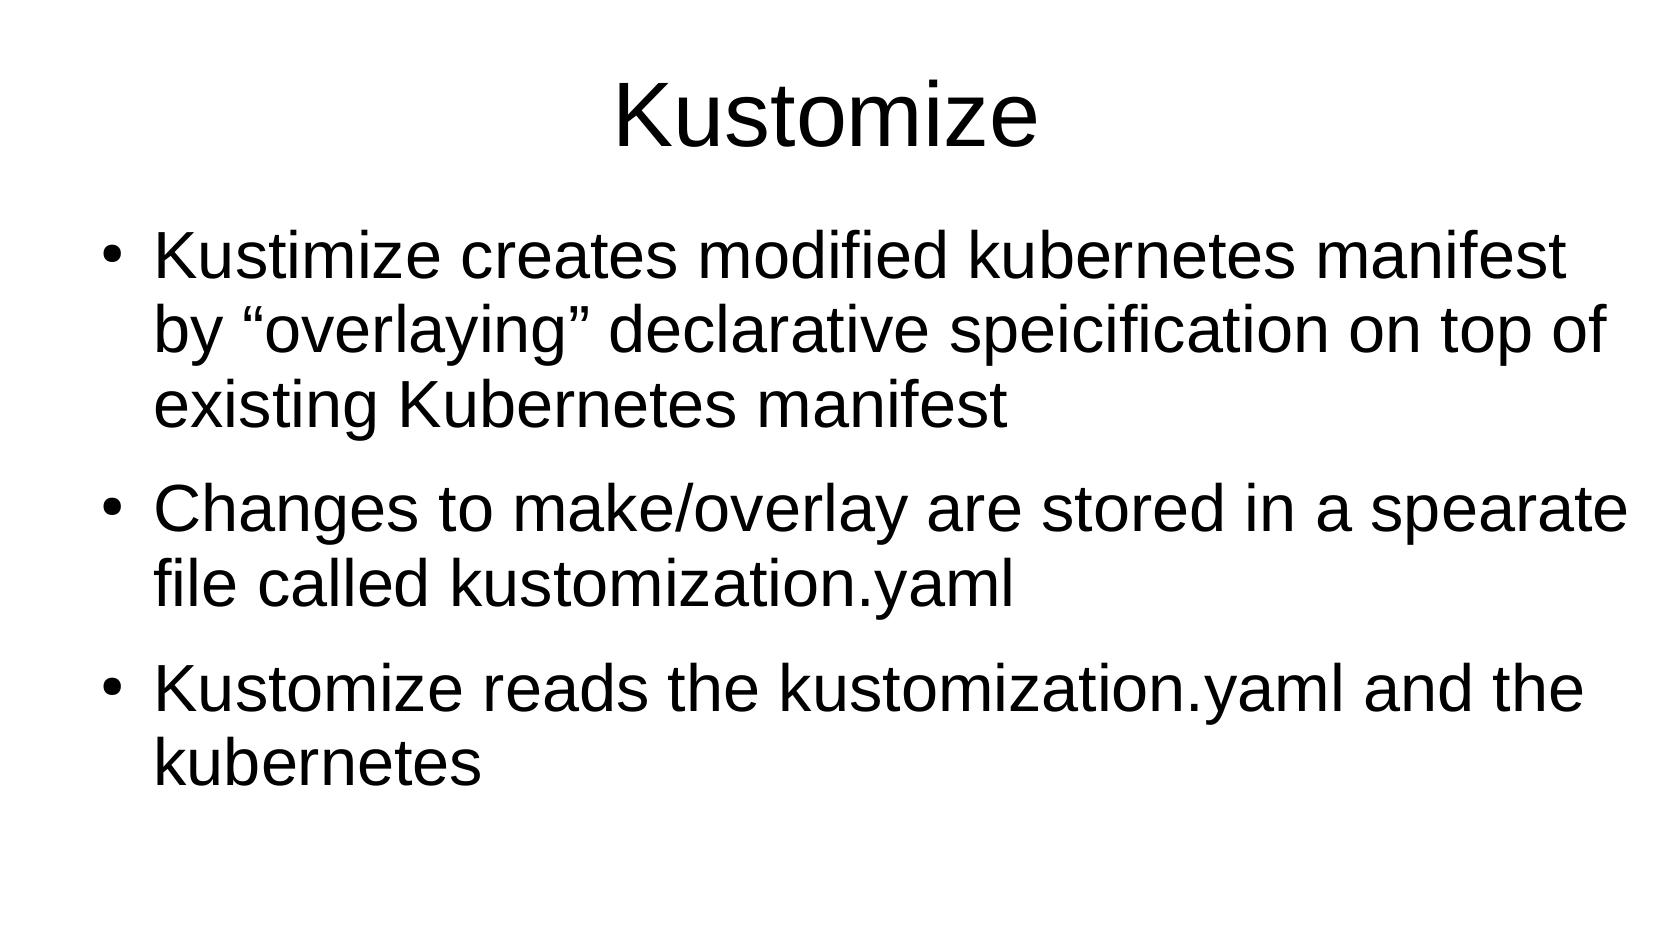

# Kustomize
Kustimize creates modified kubernetes manifest by “overlaying” declarative speicification on top of existing Kubernetes manifest
Changes to make/overlay are stored in a spearate file called kustomization.yaml
Kustomize reads the kustomization.yaml and the kubernetes